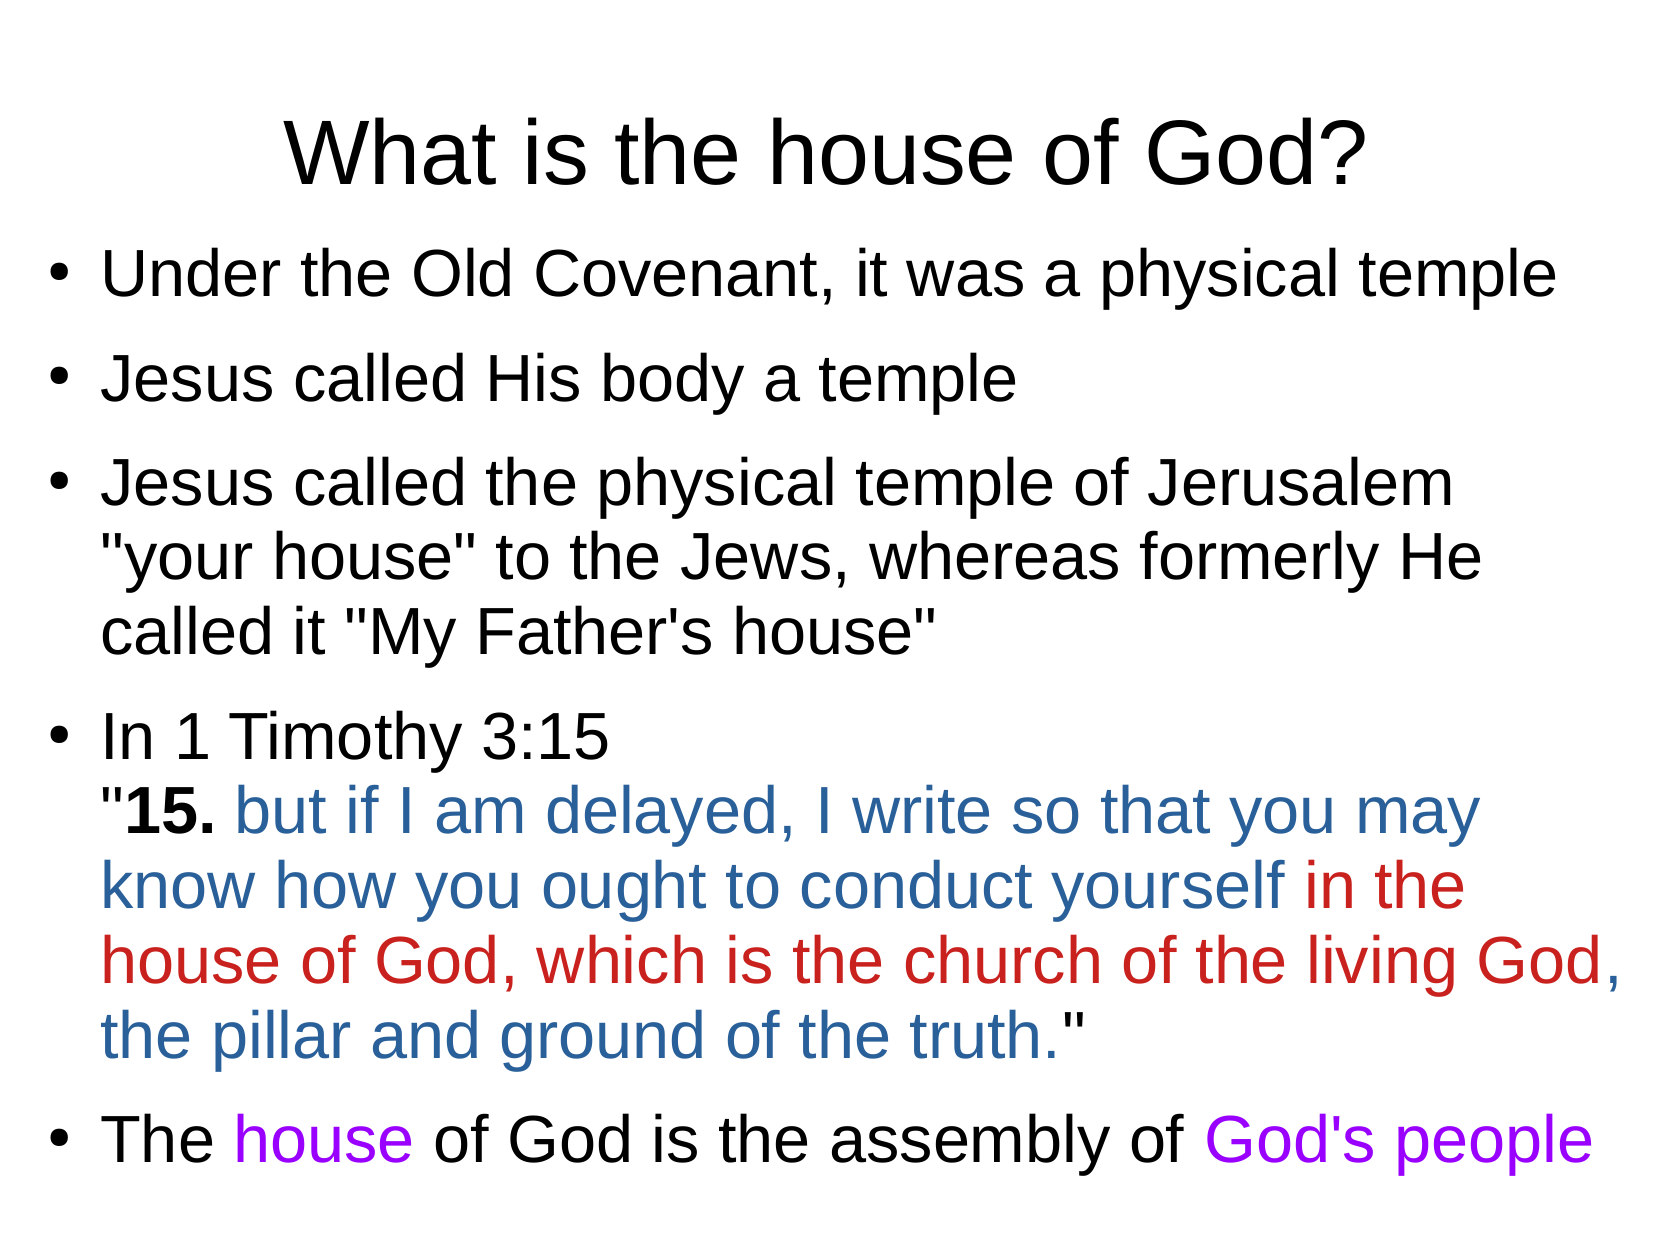

# What is the house of God?
Under the Old Covenant, it was a physical temple
Jesus called His body a temple
Jesus called the physical temple of Jerusalem "your house" to the Jews, whereas formerly He called it "My Father's house"
In 1 Timothy 3:15
"15. but if I am delayed, I write so that you may know how you ought to conduct yourself in the house of God, which is the church of the living God, the pillar and ground of the truth."
The house of God is the assembly of God's people